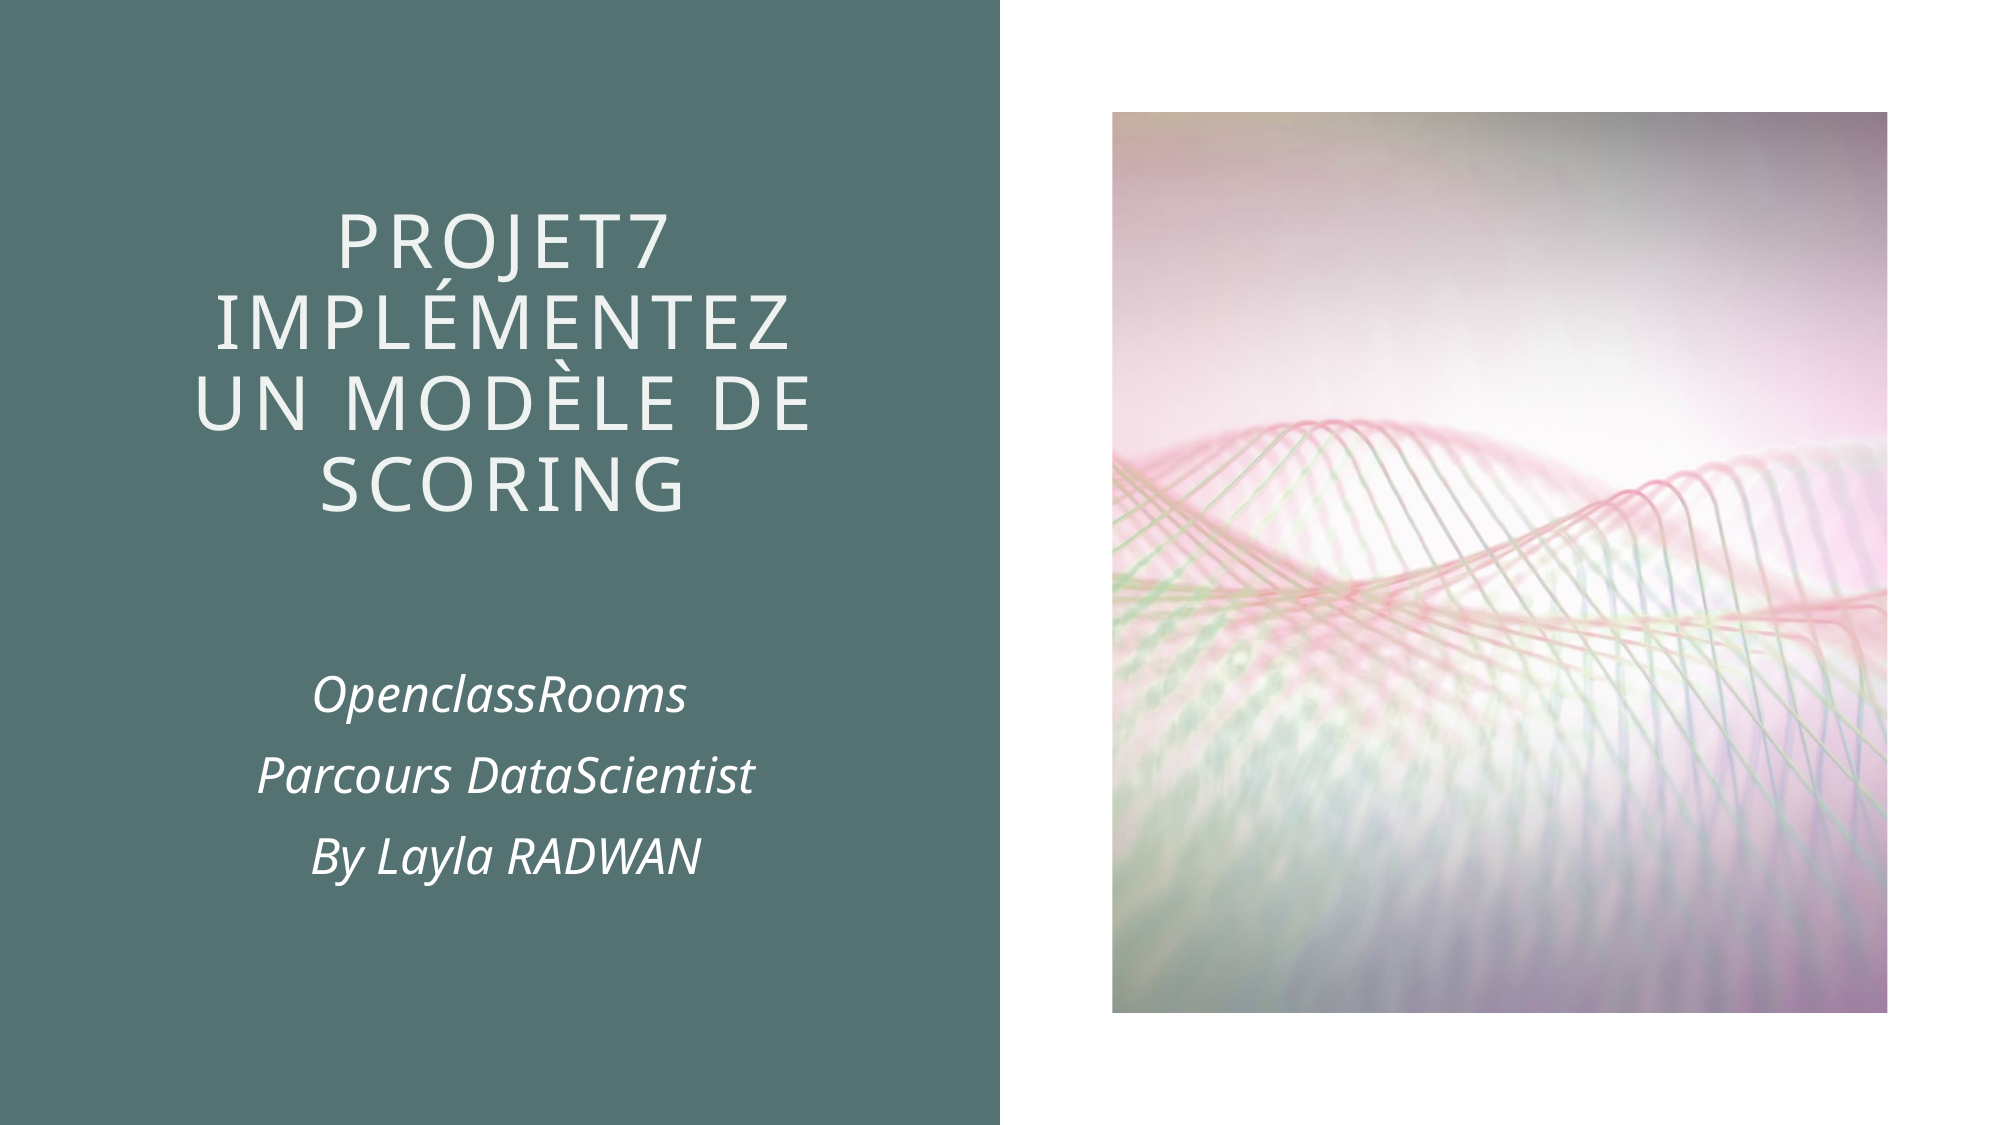

# projet7 Implémentez un modèle de scoring
OpenclassRooms
Parcours DataScientist
By Layla RADWAN